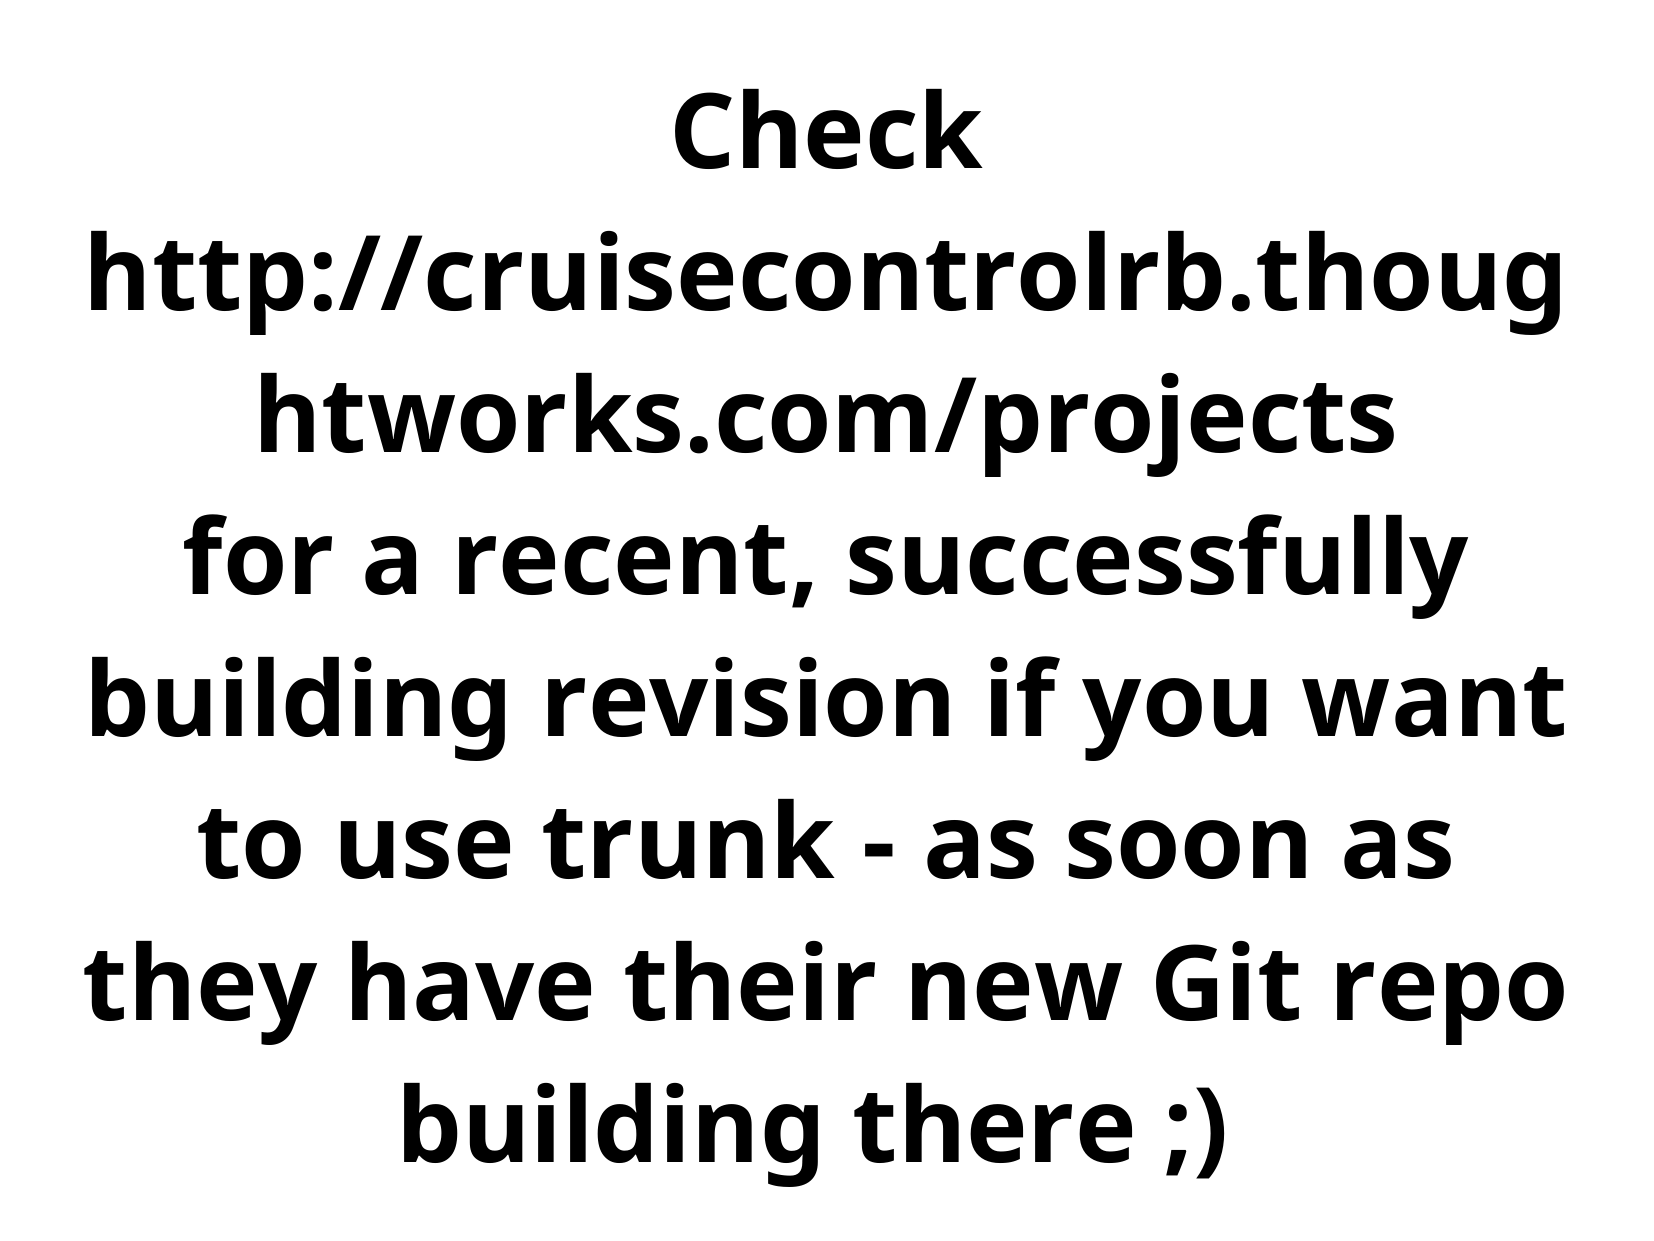

# Check http://cruisecontrolrb.thoughtworks.com/projects for a recent, successfully building revision if you want to use trunk - as soon as they have their new Git repo building there ;)